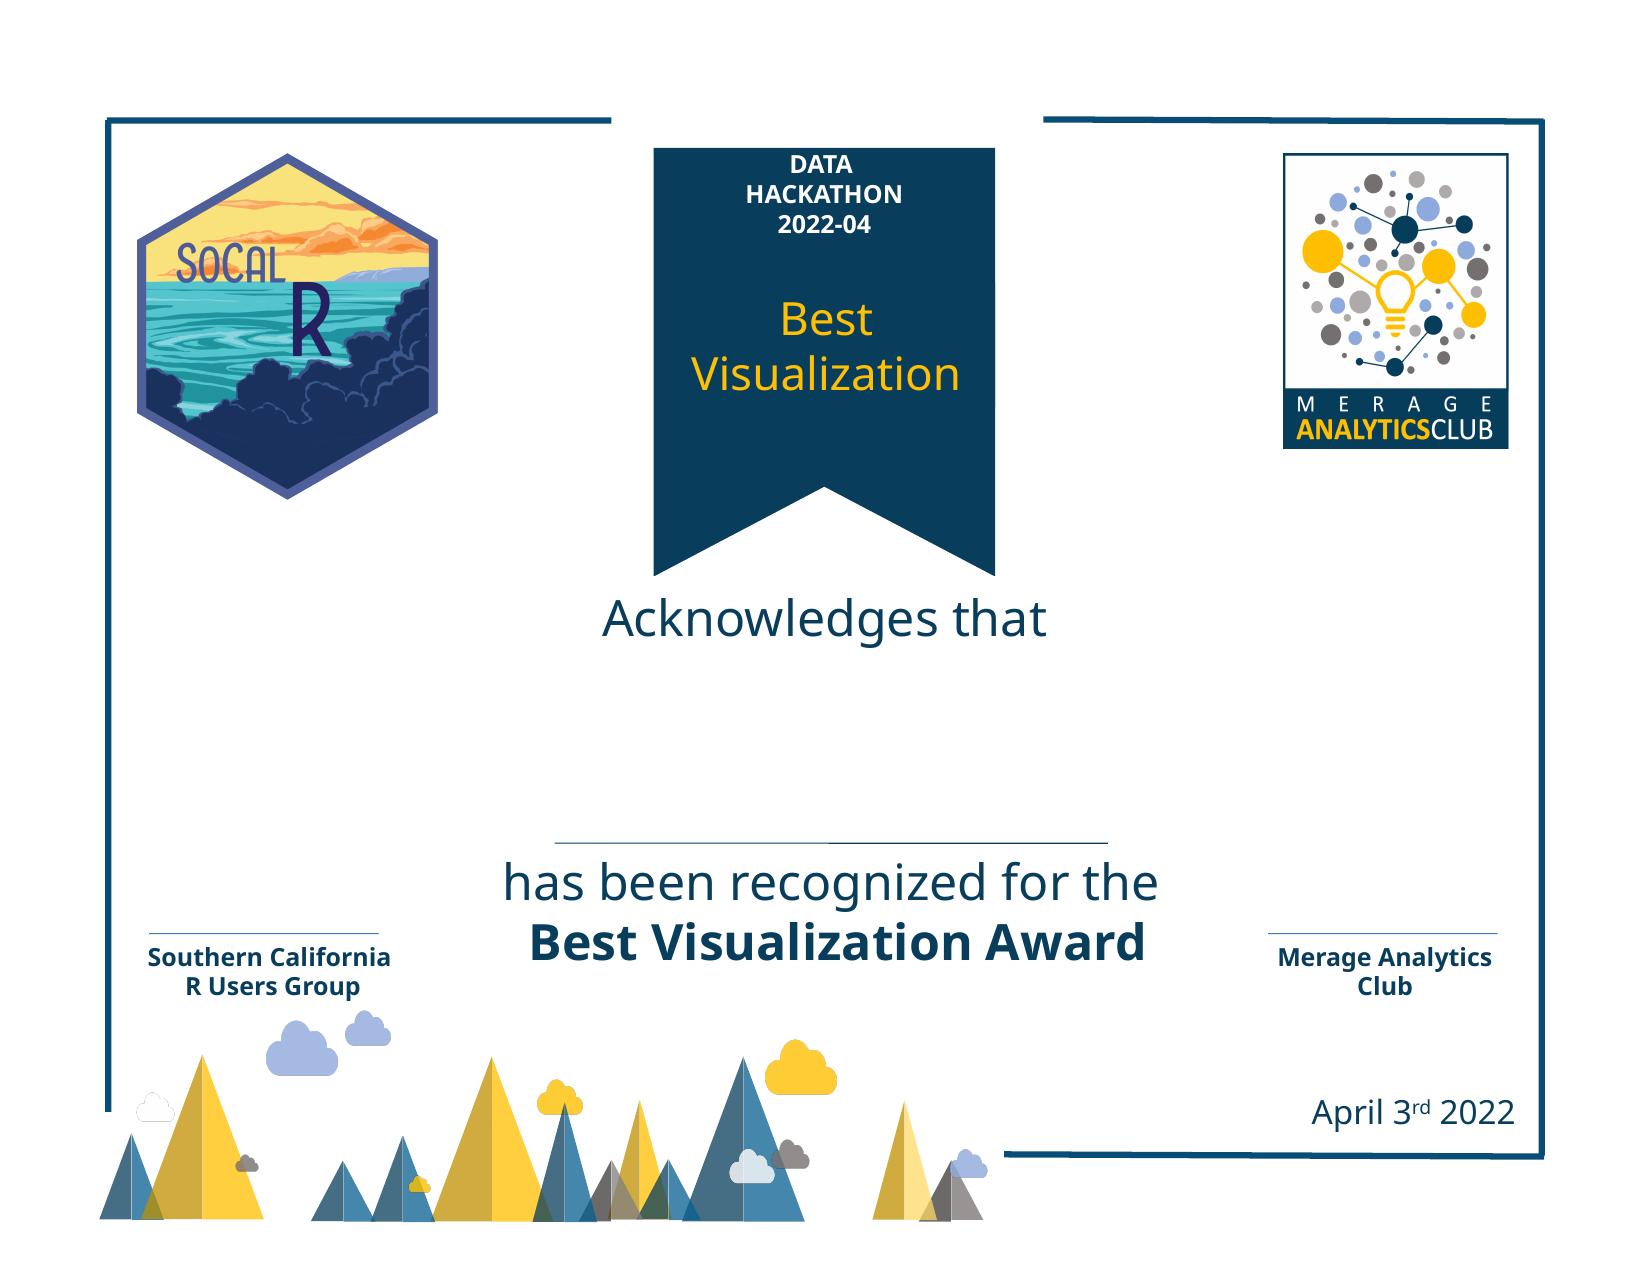

DATA
HACKATHON
2022-04
Best Visualization
Acknowledges that
has been recognized for the
Best Visualization Award
Southern California
R Users Group
Merage Analytics Club
April 3rd 2022